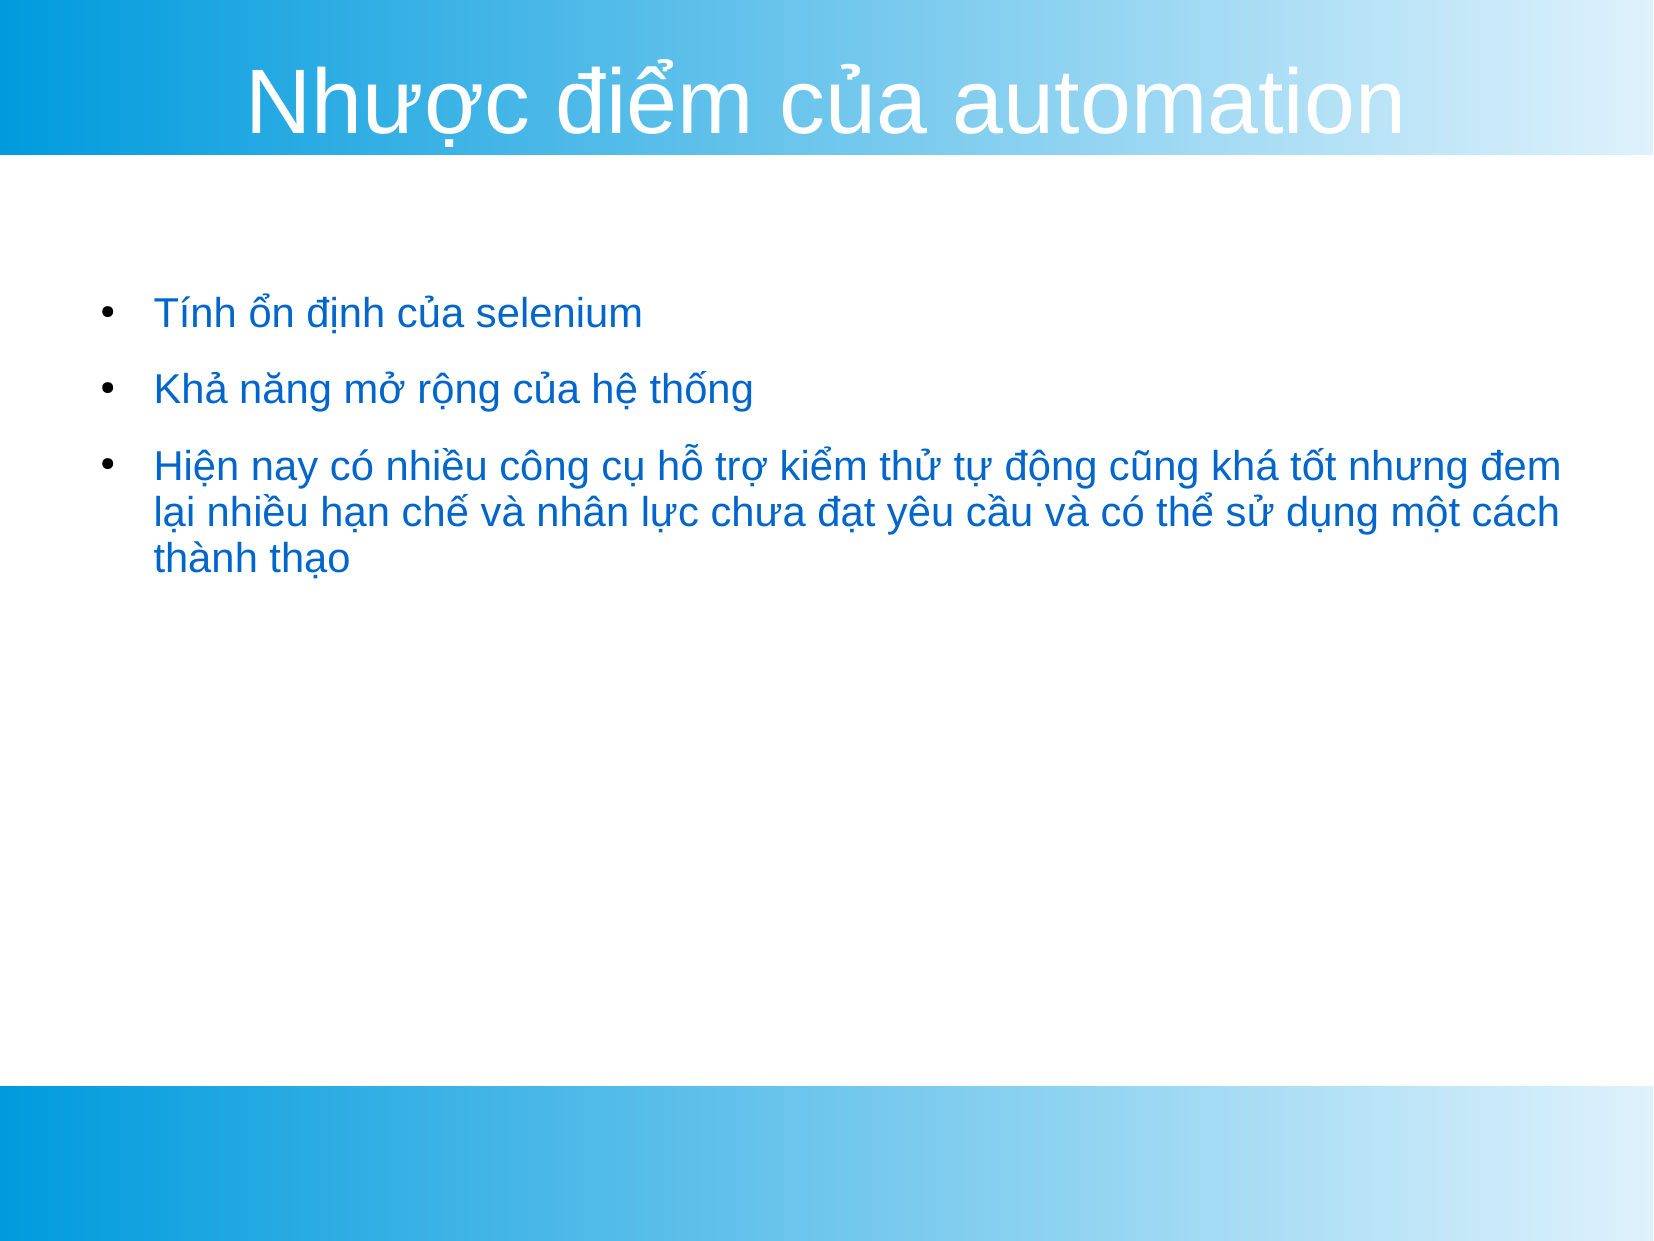

# Nhược điểm của automation
Tính ổn định của selenium
Khả năng mở rộng của hệ thống
Hiện nay có nhiều công cụ hỗ trợ kiểm thử tự động cũng khá tốt nhưng đem lại nhiều hạn chế và nhân lực chưa đạt yêu cầu và có thể sử dụng một cách thành thạo